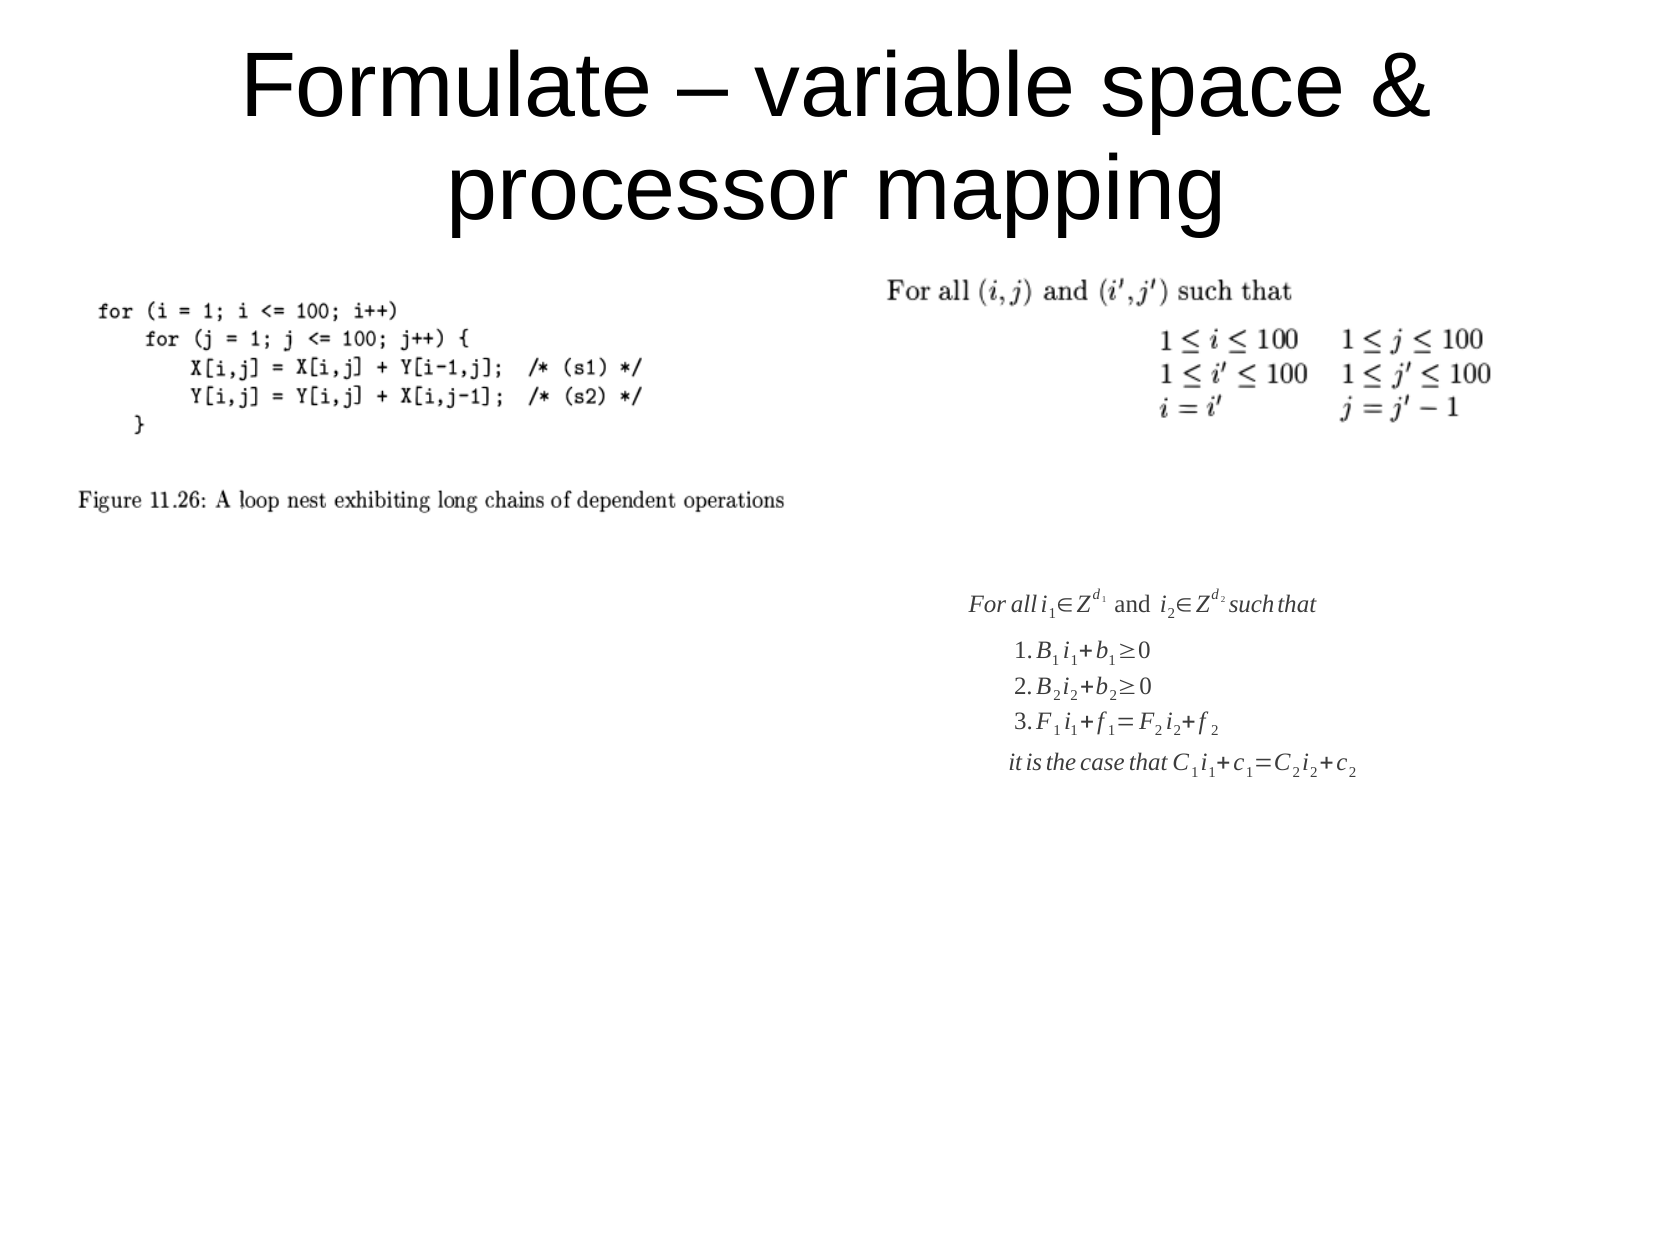

# Formulate – variable space & processor mapping